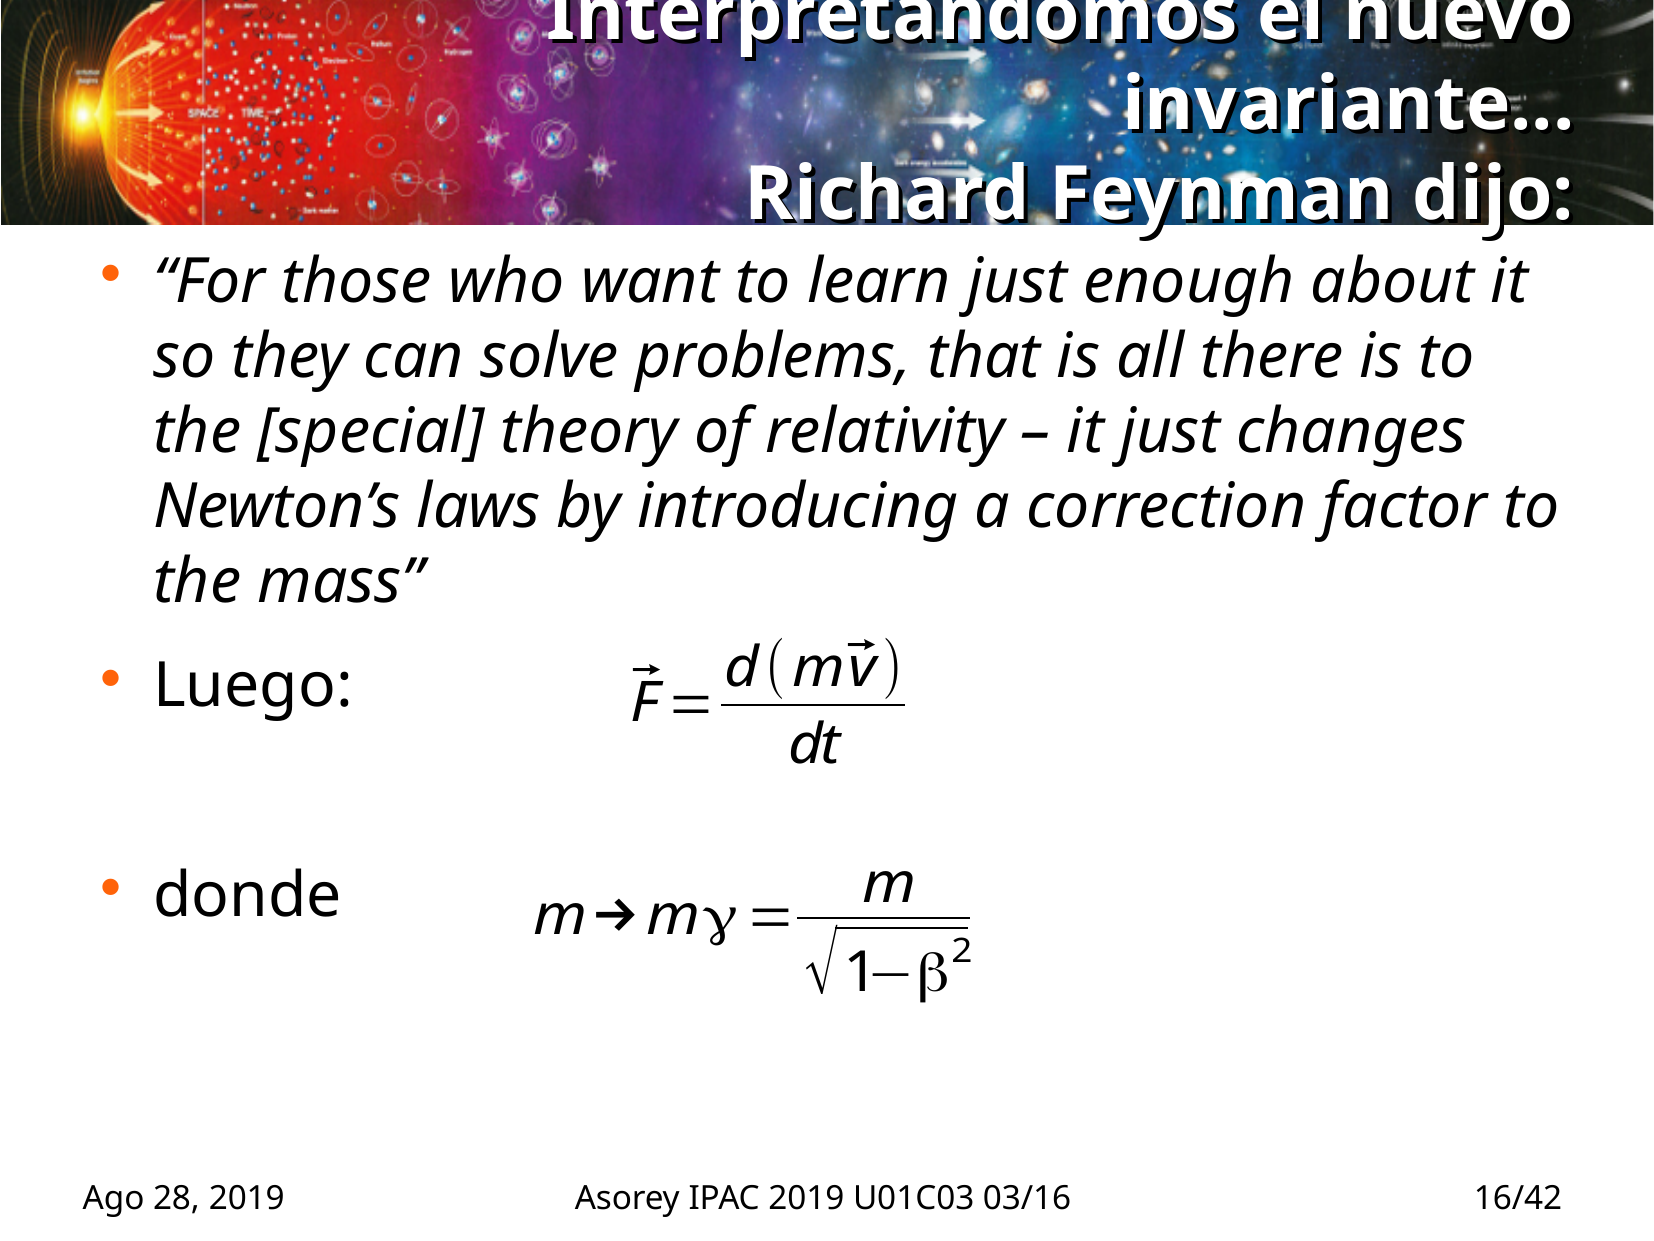

# Interpretandomos el nuevo invariante... Richard Feynman dijo:
“For those who want to learn just enough about it so they can solve problems, that is all there is to the [special] theory of relativity – it just changes Newton’s laws by introducing a correction factor to the mass”
Luego:
donde
Ago 28, 2019
Asorey IPAC 2019 U01C03 03/16
16